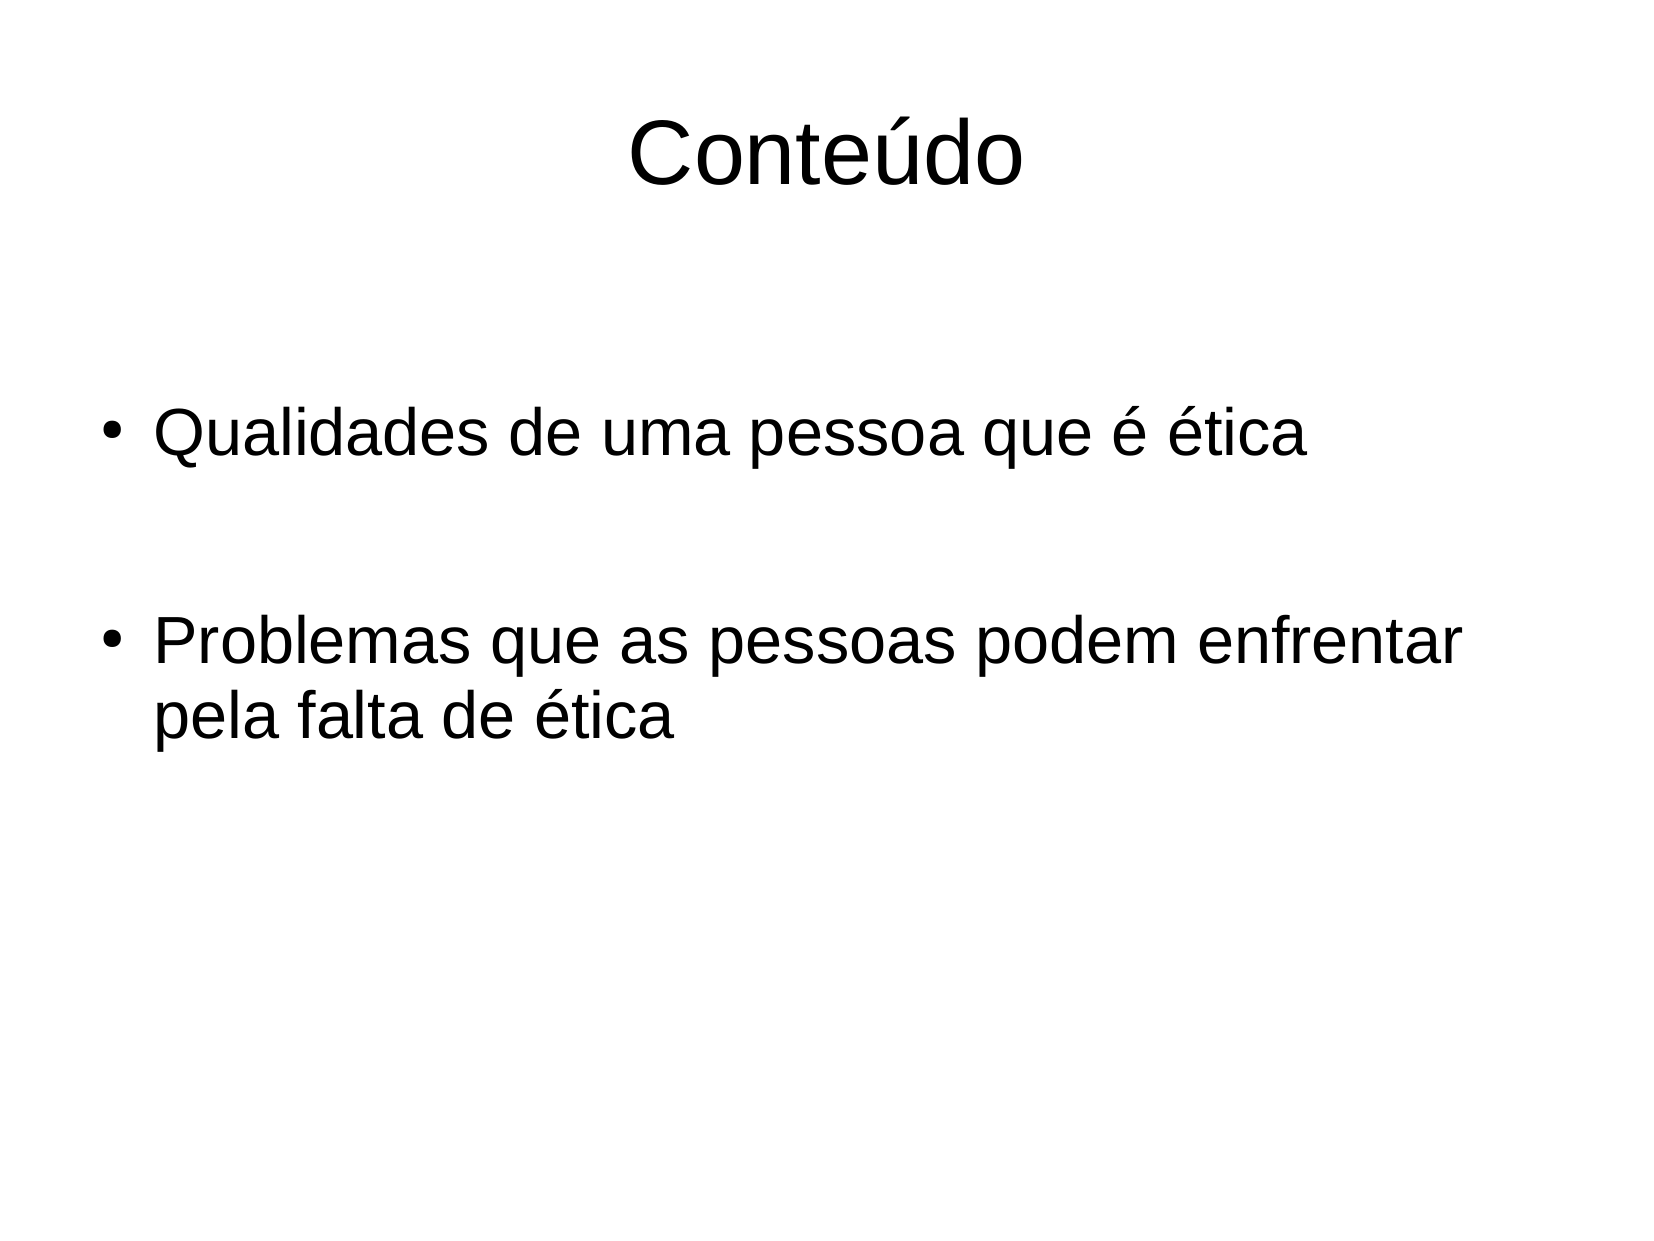

# Conteúdo
Qualidades de uma pessoa que é ética
Problemas que as pessoas podem enfrentar pela falta de ética